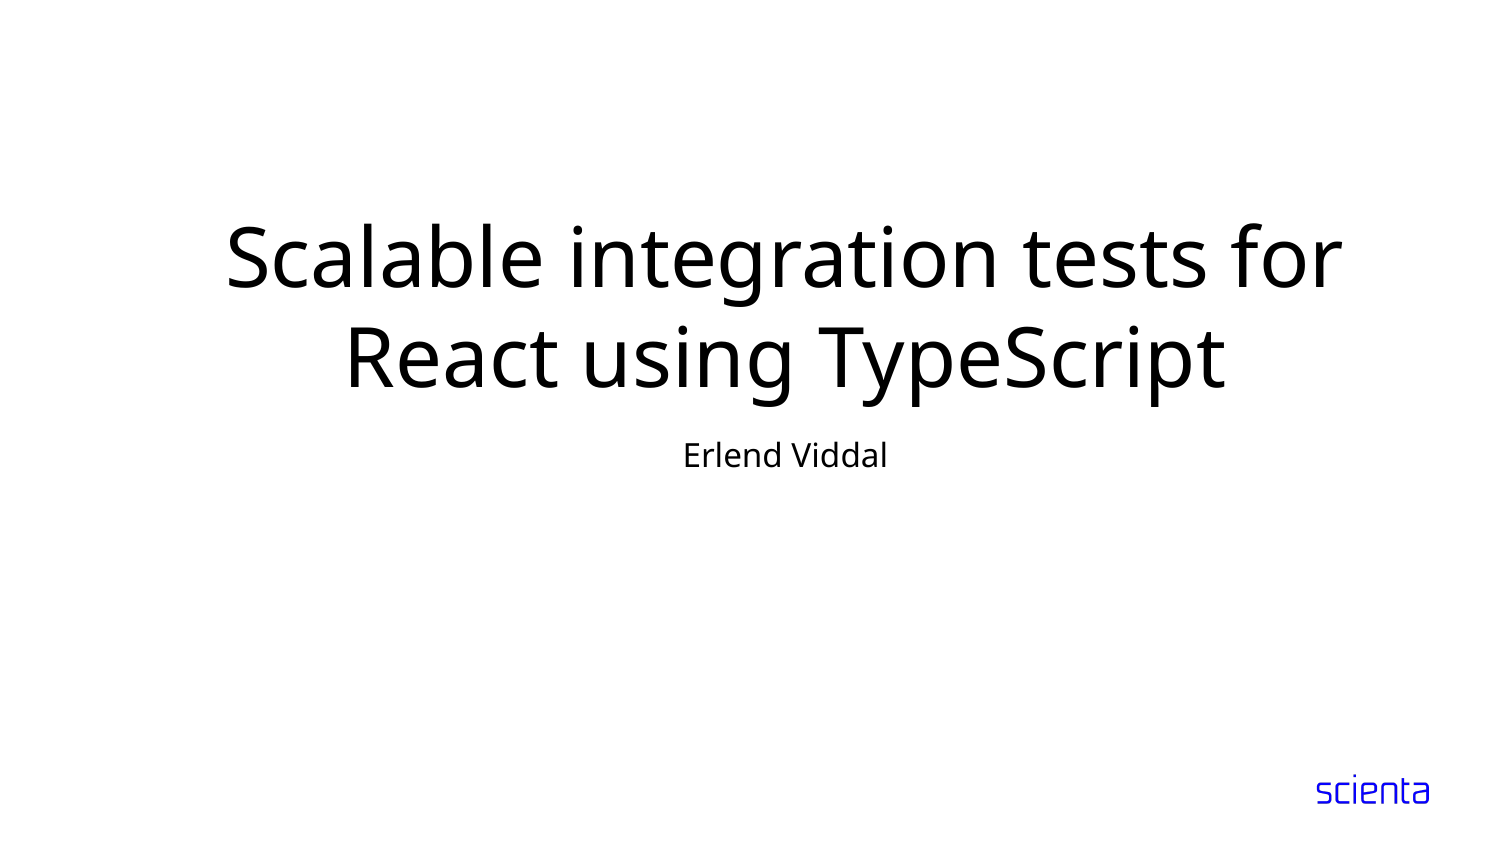

# Scalable integration tests for React using TypeScript
Erlend Viddal